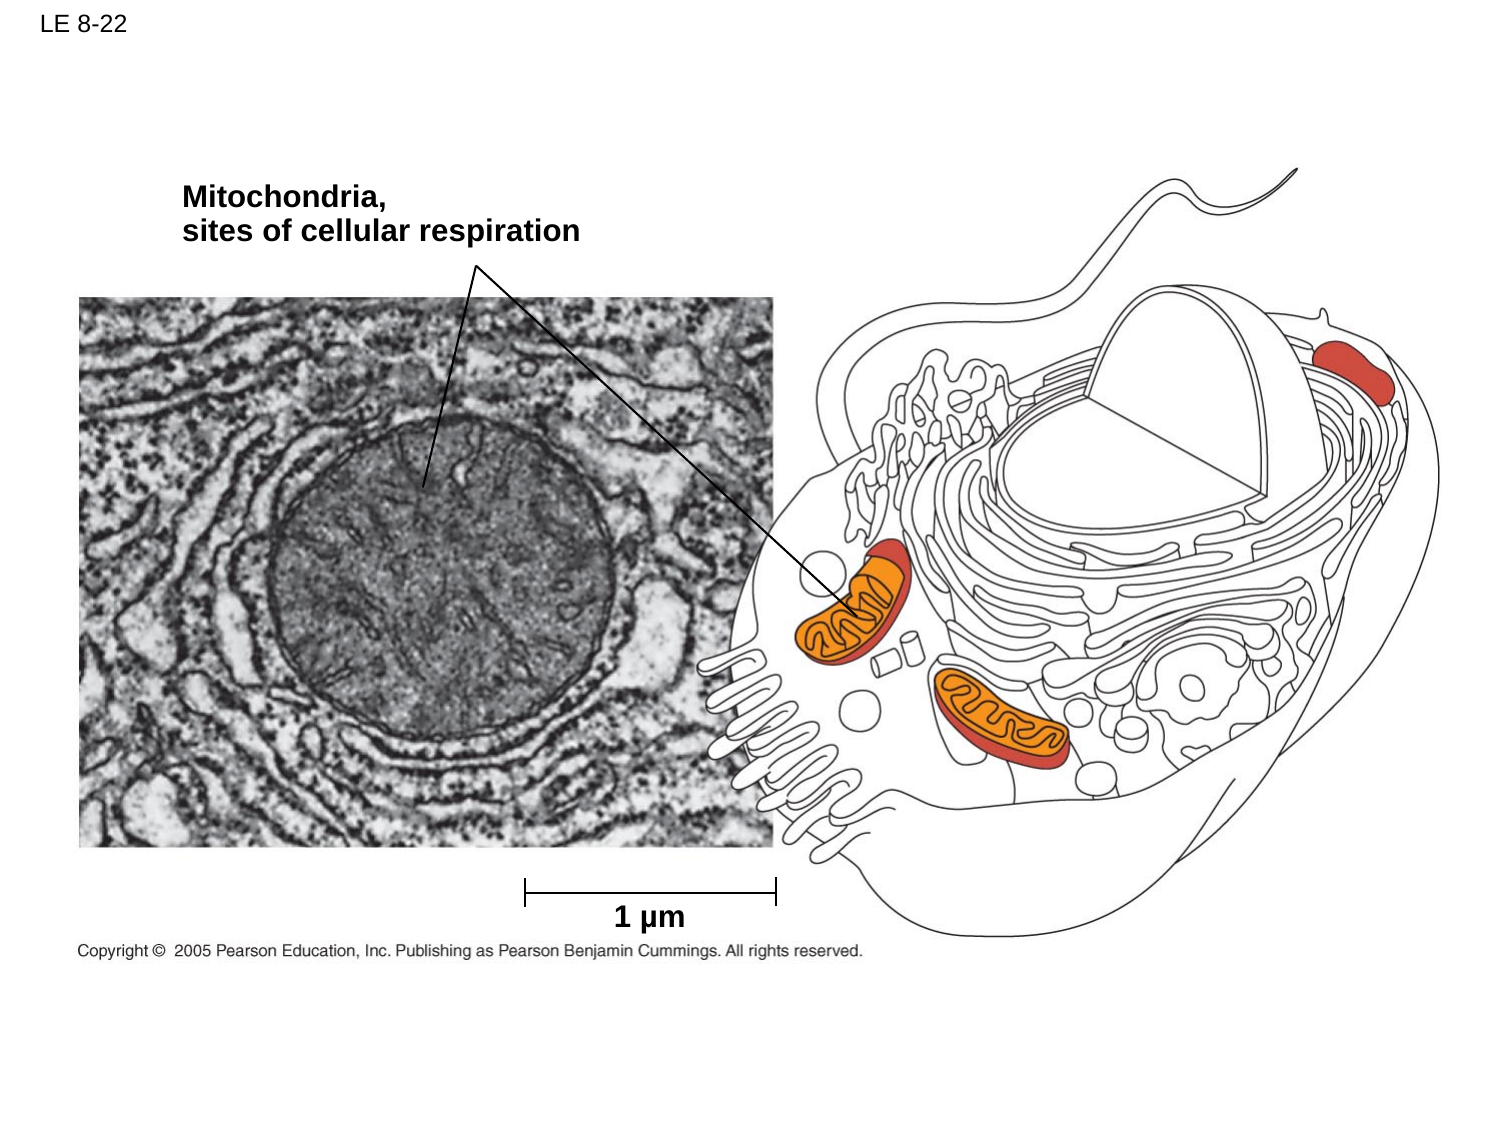

# LE 8-22
Mitochondria,
sites of cellular respiration
1 µm